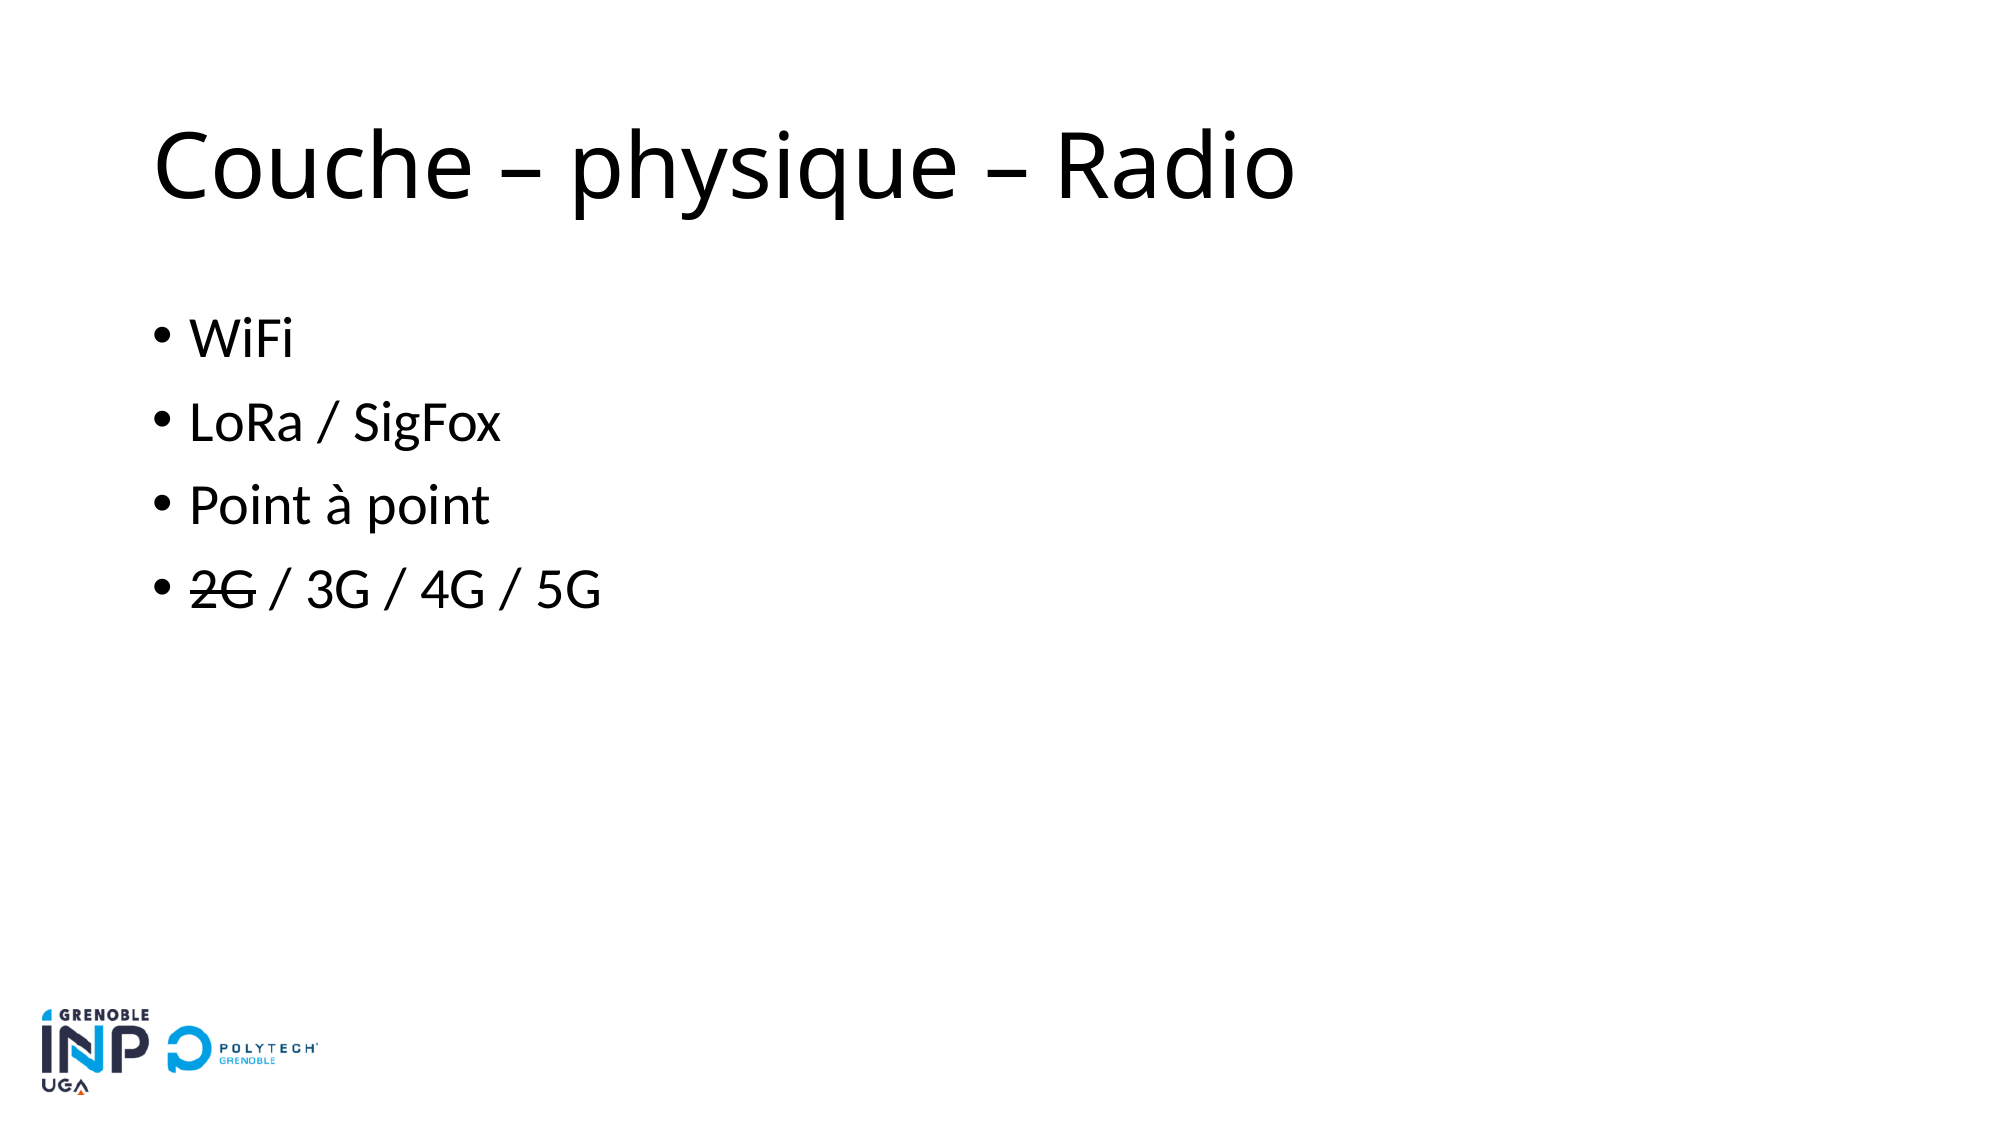

# Couche – physique – Radio
WiFi
LoRa / SigFox
Point à point
2G / 3G / 4G / 5G